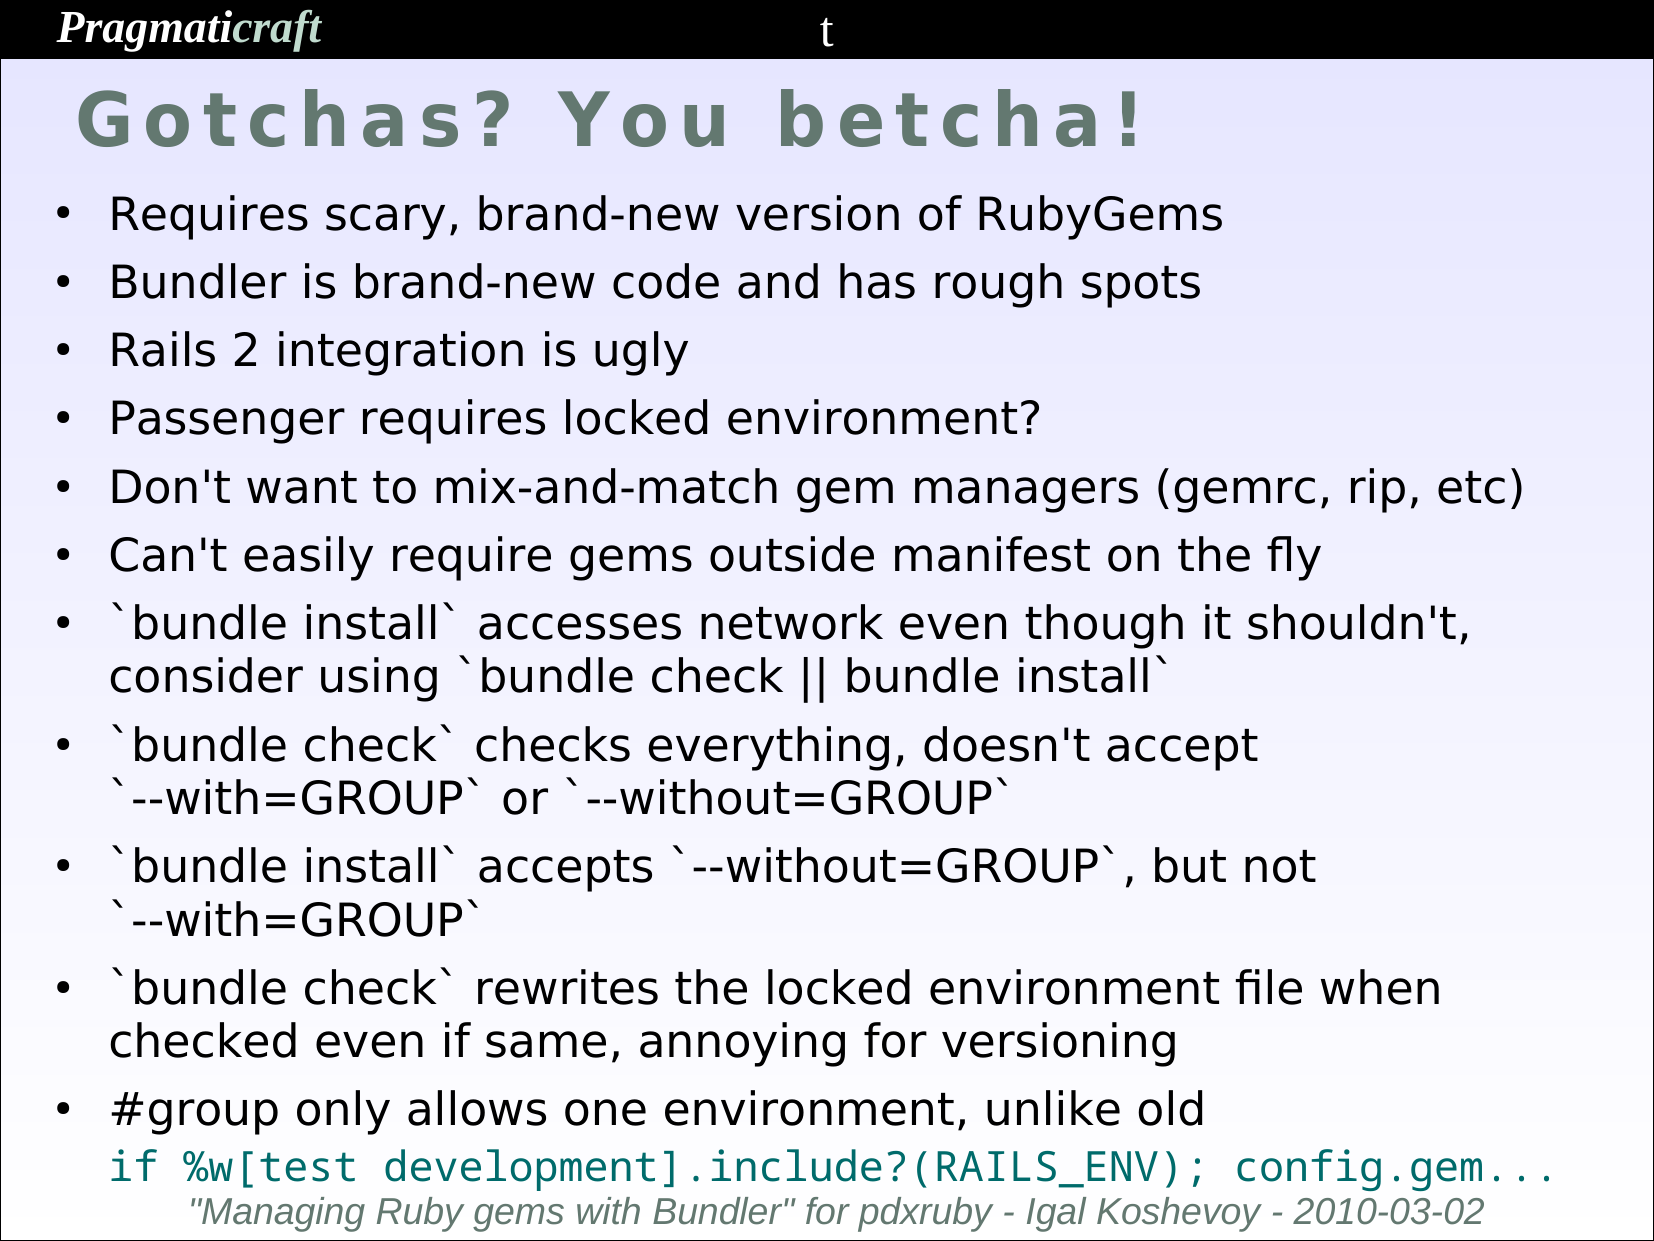

# Gotchas? You betcha!
Requires scary, brand-new version of RubyGems
Bundler is brand-new code and has rough spots
Rails 2 integration is ugly
Passenger requires locked environment?
Don't want to mix-and-match gem managers (gemrc, rip, etc)
Can't easily require gems outside manifest on the fly
`bundle install` accesses network even though it shouldn't, consider using `bundle check || bundle install`
`bundle check` checks everything, doesn't accept
`--with=GROUP` or `--without=GROUP`
`bundle install` accepts `--without=GROUP`, but not
`--with=GROUP`
`bundle check` rewrites the locked environment file when checked even if same, annoying for versioning
#group only allows one environment, unlike old
if %w[test development].include?(RAILS_ENV); config.gem...